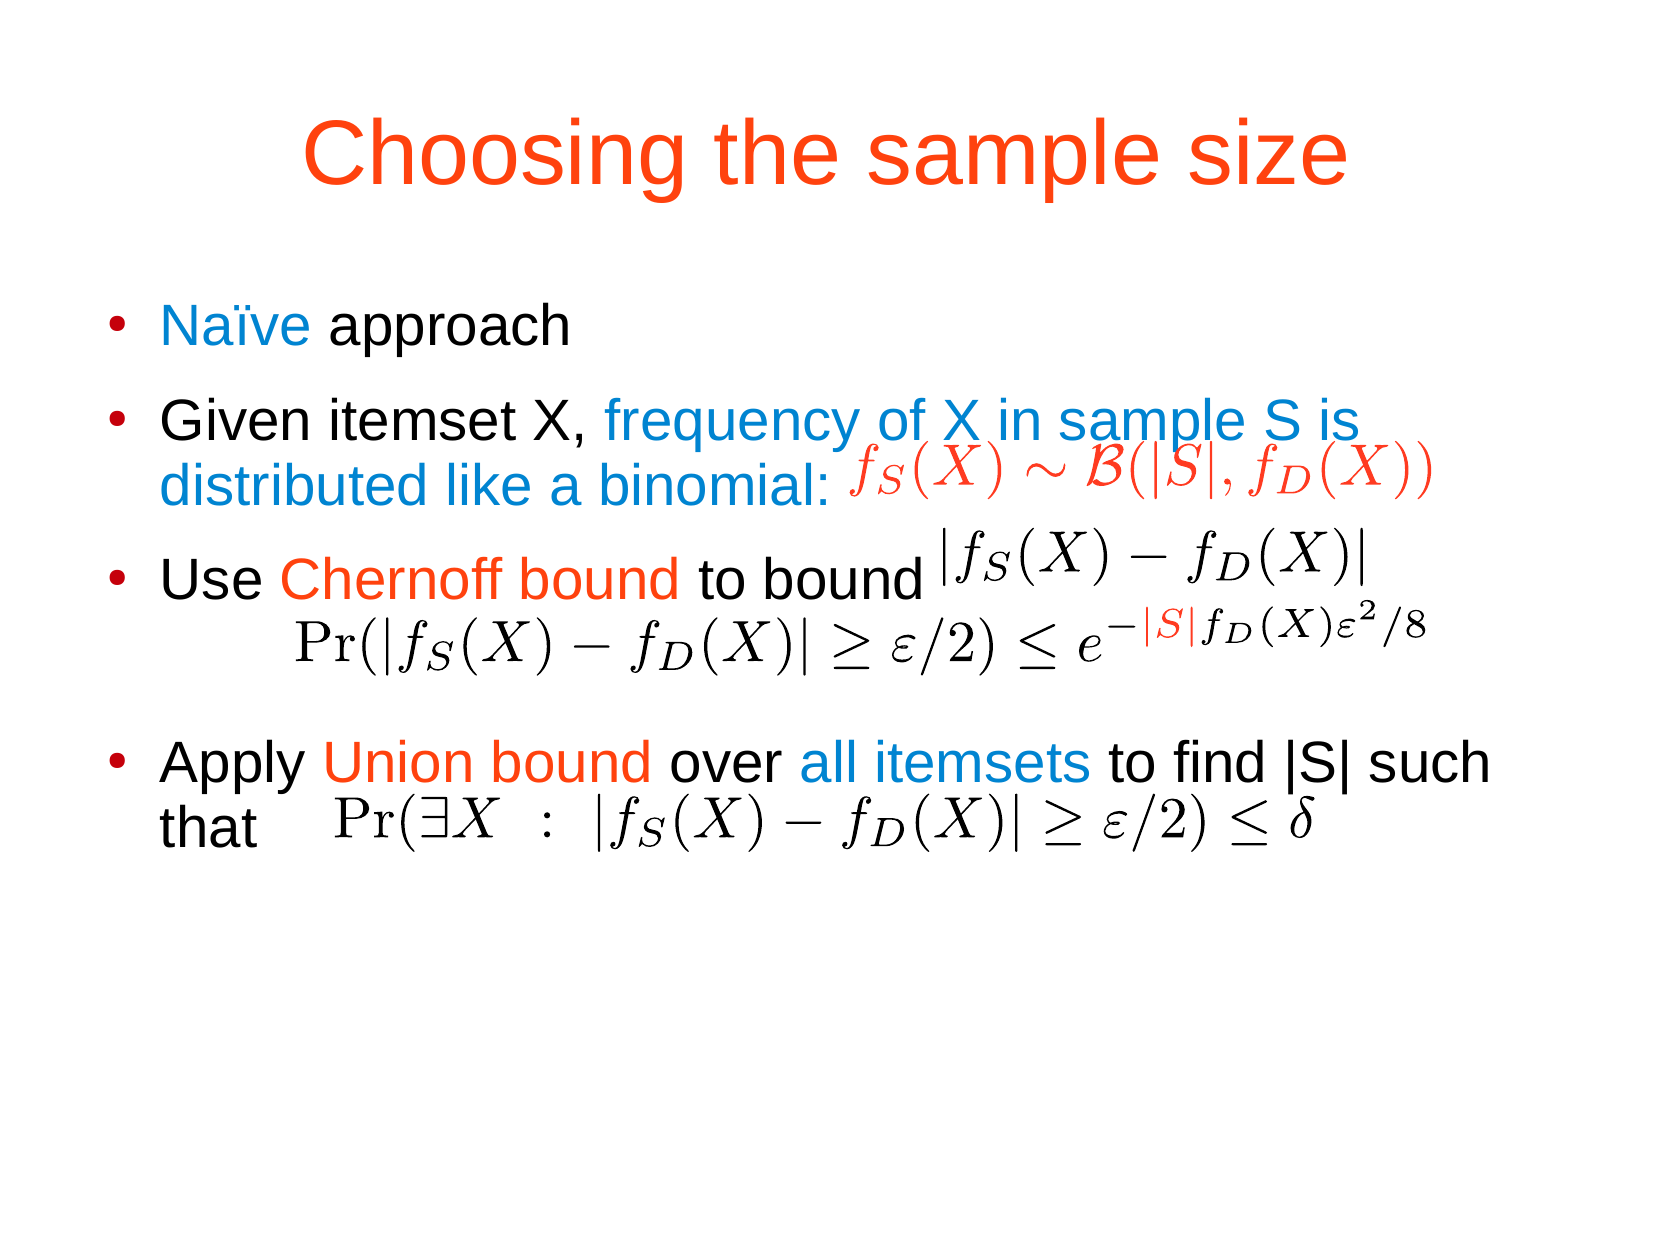

# Choosing the sample size
Naïve approach
Given itemset X, frequency of X in sample S is distributed like a binomial:
Use Chernoff bound to bound
Apply Union bound over all itemsets to find |S| such that